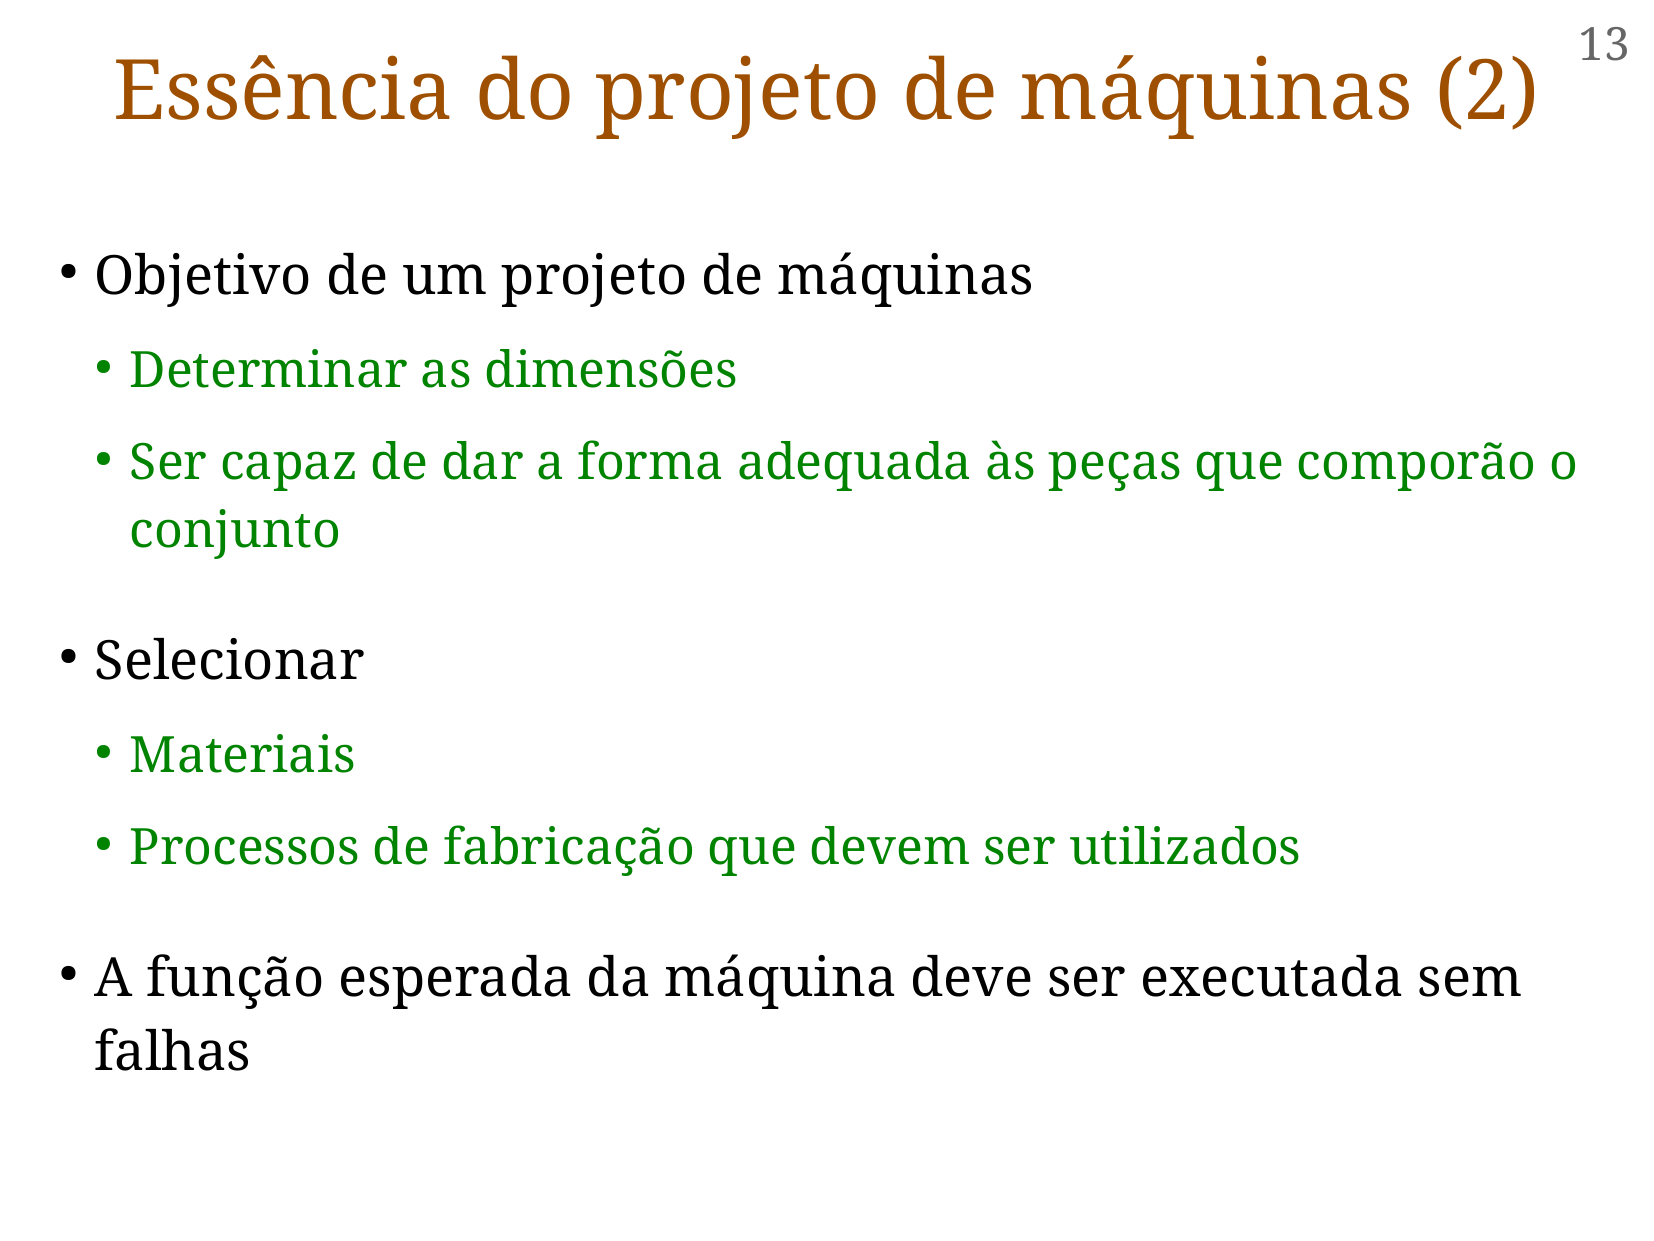

13
# Essência do projeto de máquinas (2)
Objetivo de um projeto de máquinas
Determinar as dimensões
Ser capaz de dar a forma adequada às peças que comporão o conjunto
Selecionar
Materiais
Processos de fabricação que devem ser utilizados
A função esperada da máquina deve ser executada sem falhas